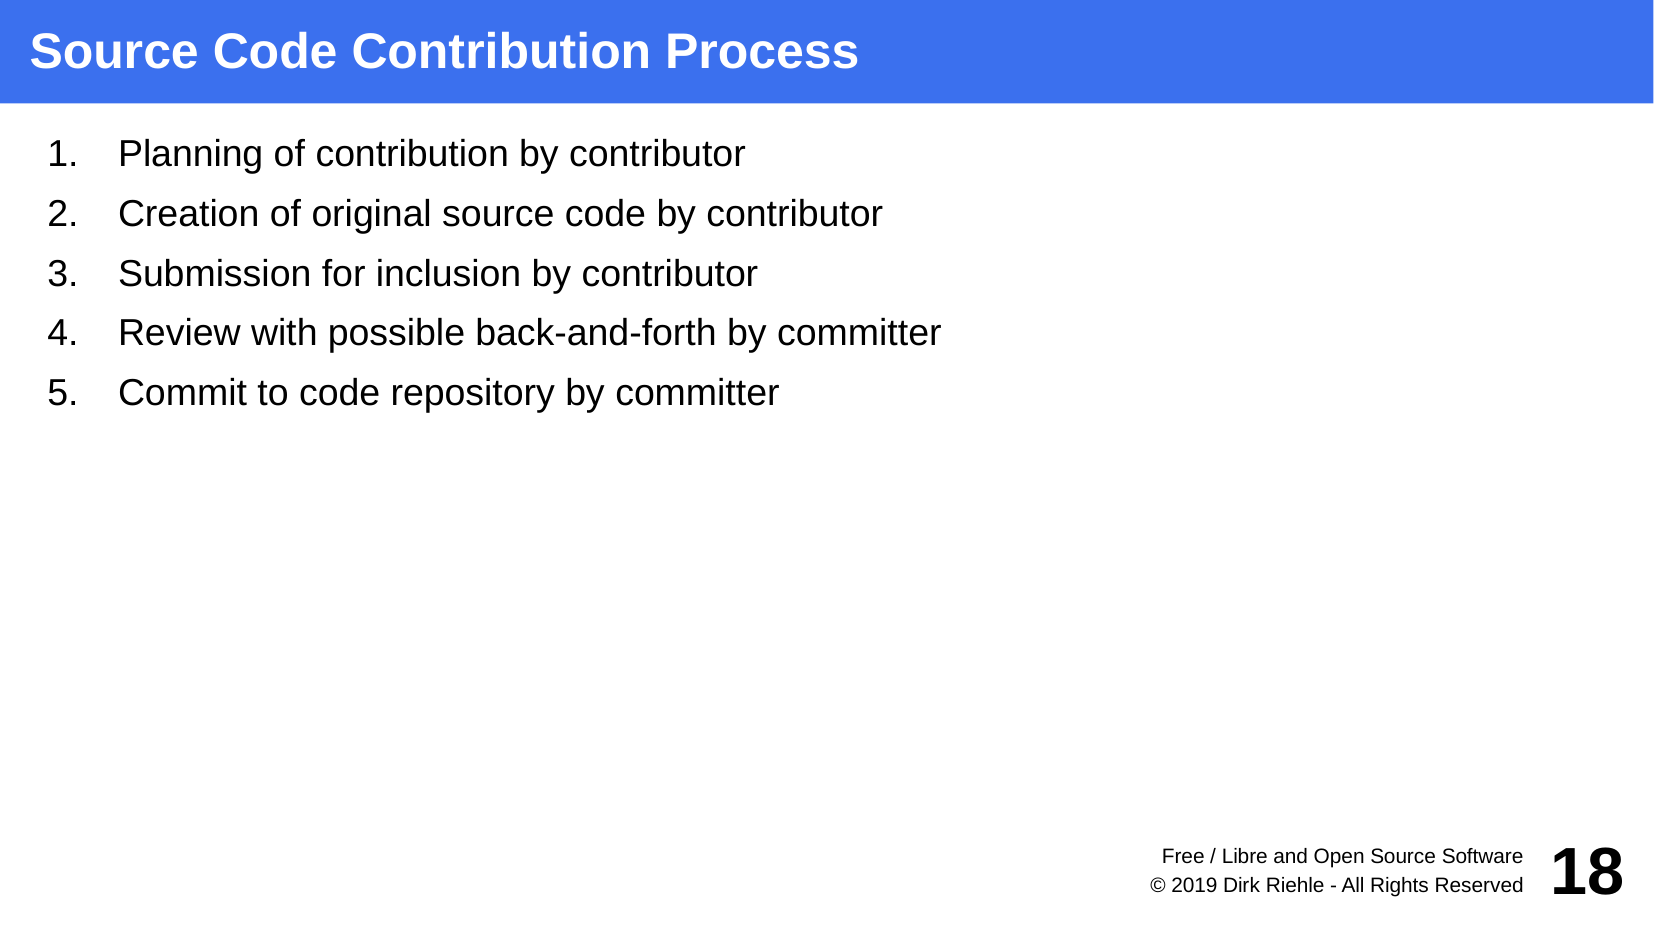

# Source Code Contribution Process
Planning of contribution by contributor
Creation of original source code by contributor
Submission for inclusion by contributor
Review with possible back-and-forth by committer
Commit to code repository by committer
Free / Libre and Open Source Software
18
© 2019 Dirk Riehle - All Rights Reserved